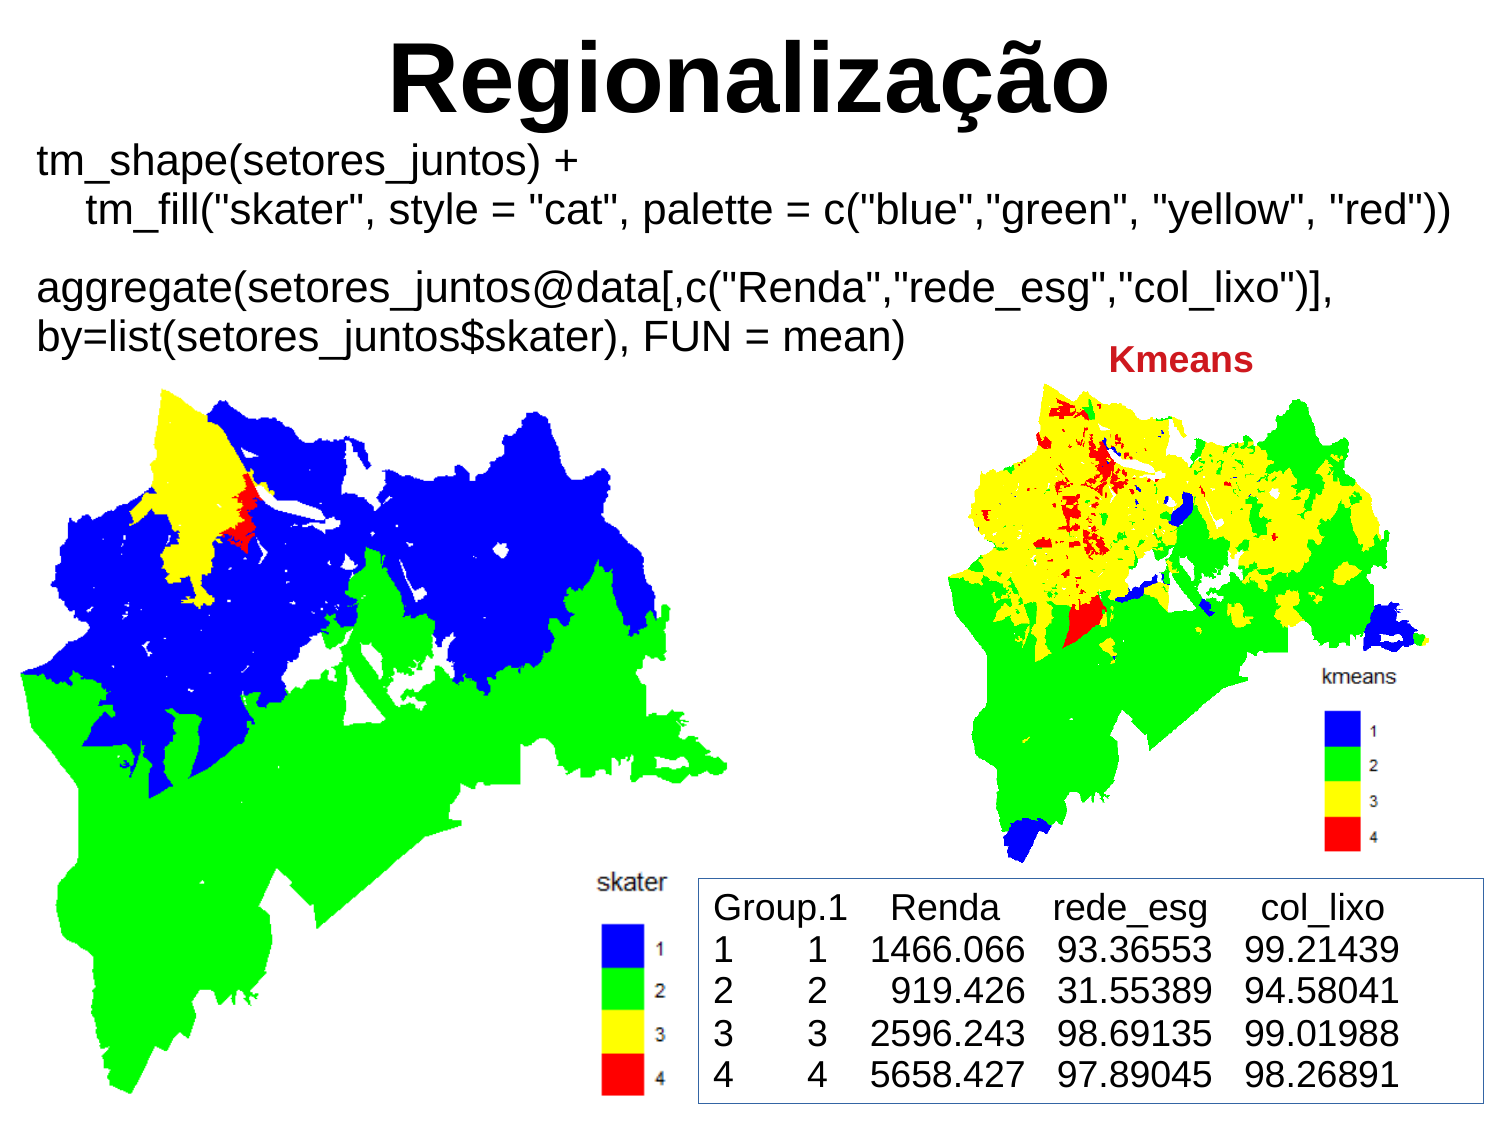

# Regionalização
tm_shape(setores_juntos) +
 tm_fill("skater", style = "cat", palette = c("blue","green", "yellow", "red"))
aggregate(setores_juntos@data[,c("Renda","rede_esg","col_lixo")], by=list(setores_juntos$skater), FUN = mean)
Kmeans
Group.1 Renda rede_esg col_lixo
1 1 1466.066 93.36553 99.21439
2 2 919.426 31.55389 94.58041
3 3 2596.243 98.69135 99.01988
4 4 5658.427 97.89045 98.26891